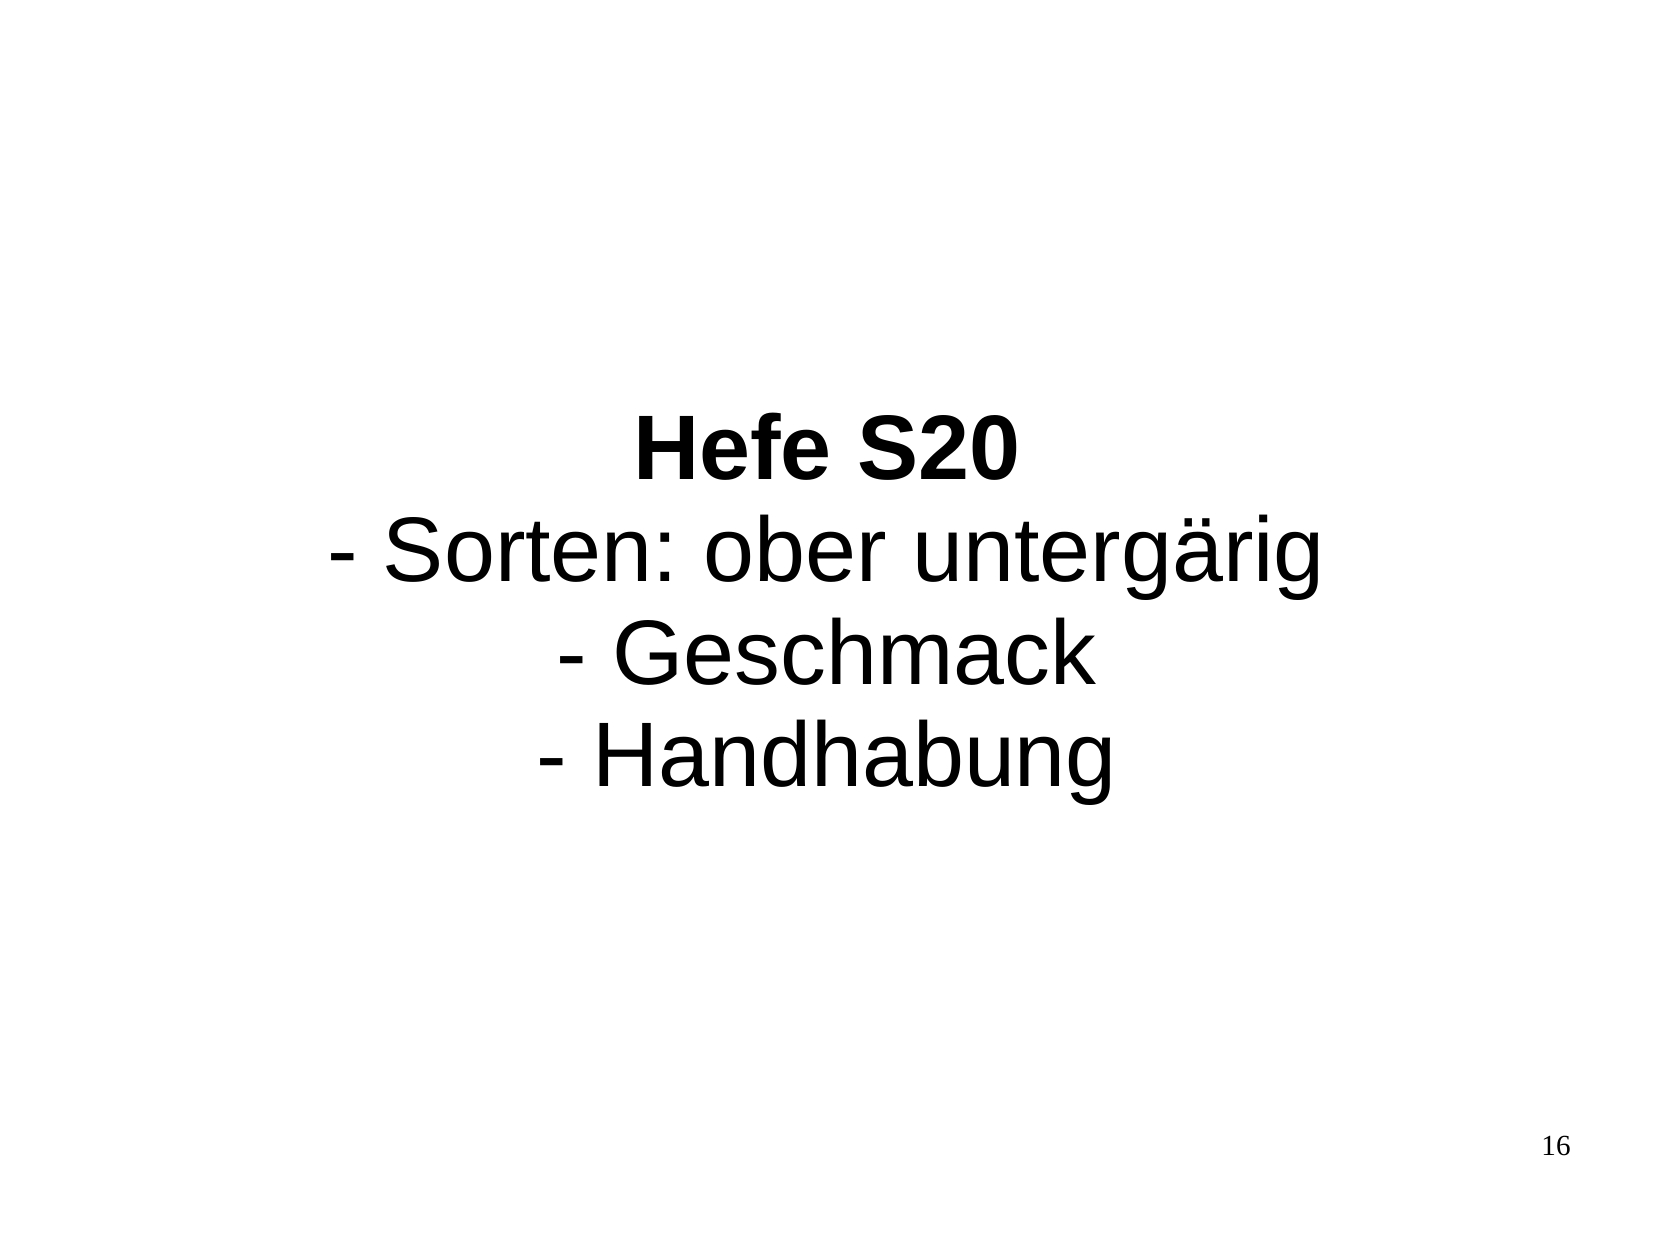

# Hefe S20 - Sorten: ober untergärig - Geschmack - Handhabung
16